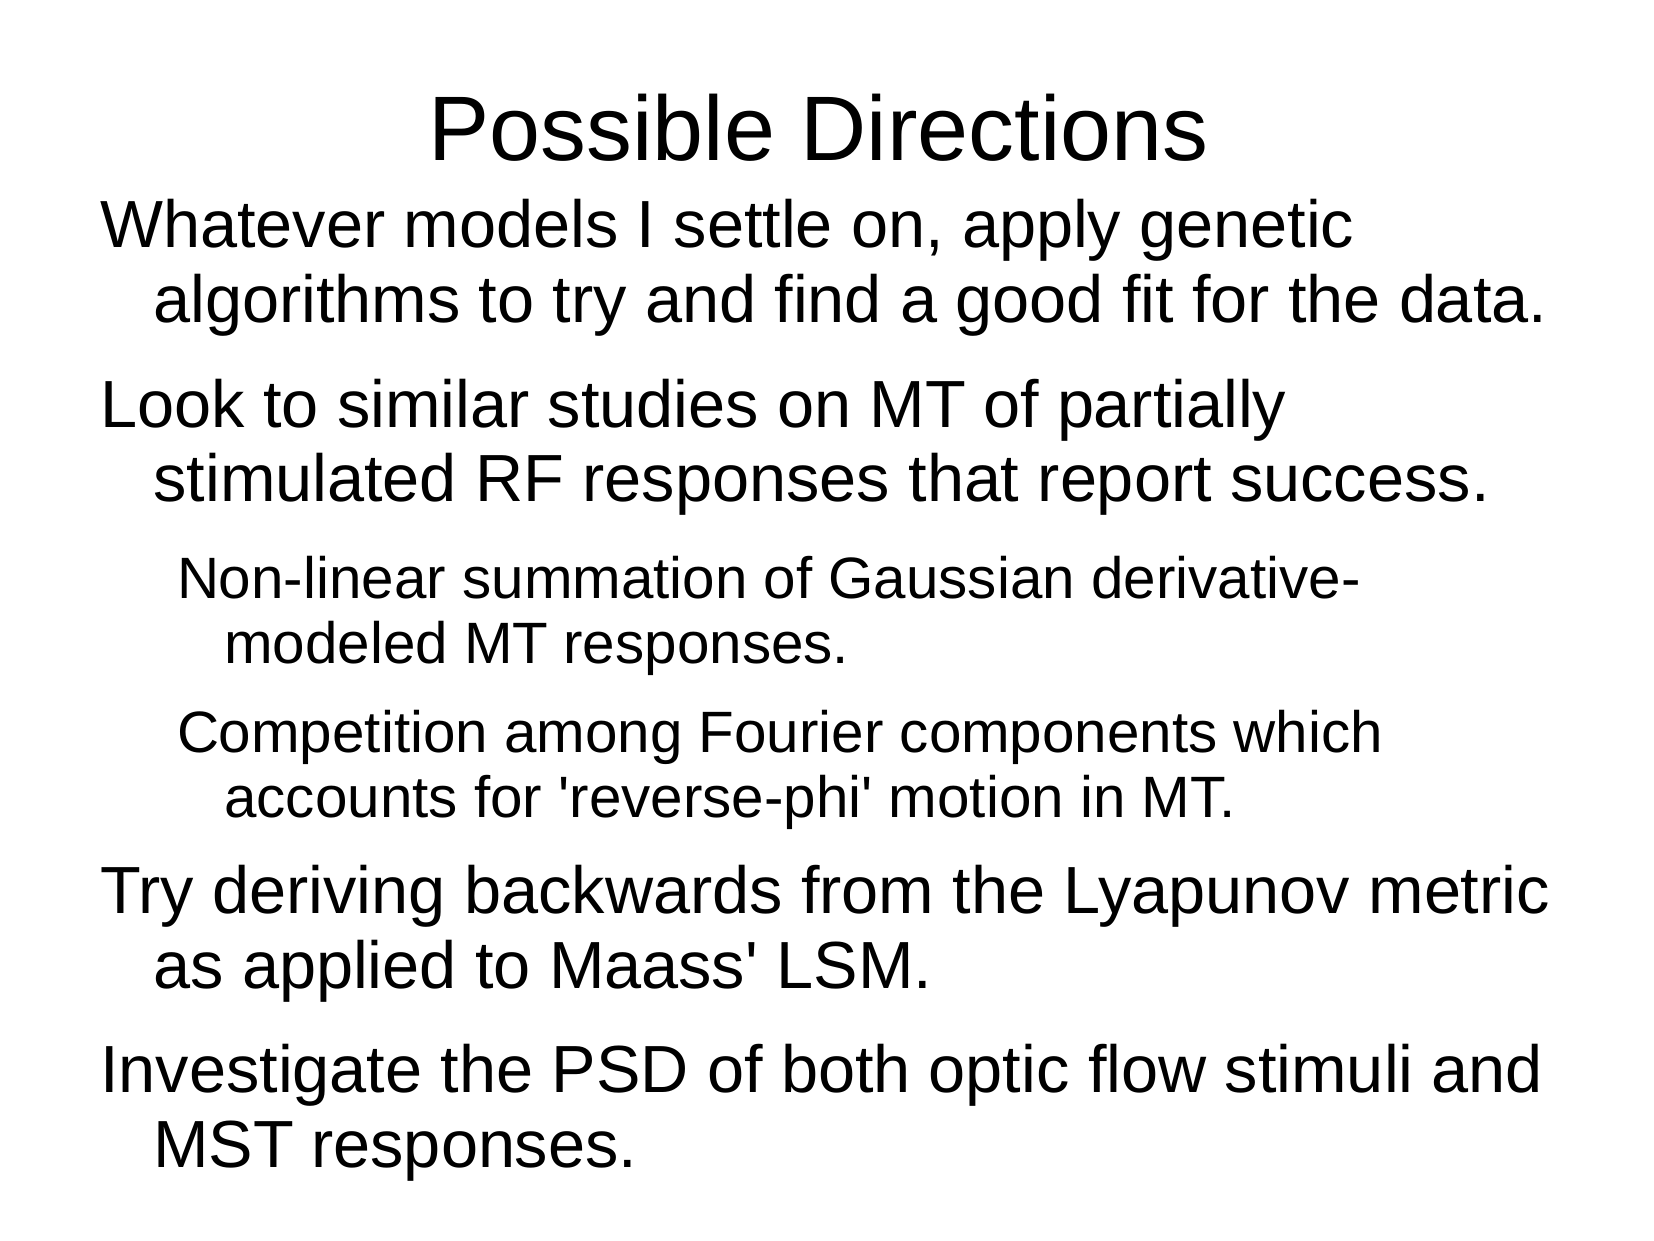

# Possible Directions
Whatever models I settle on, apply genetic algorithms to try and find a good fit for the data.
Look to similar studies on MT of partially stimulated RF responses that report success.
Non-linear summation of Gaussian derivative-modeled MT responses.
Competition among Fourier components which accounts for 'reverse-phi' motion in MT.
Try deriving backwards from the Lyapunov metric as applied to Maass' LSM.
Investigate the PSD of both optic flow stimuli and MST responses.